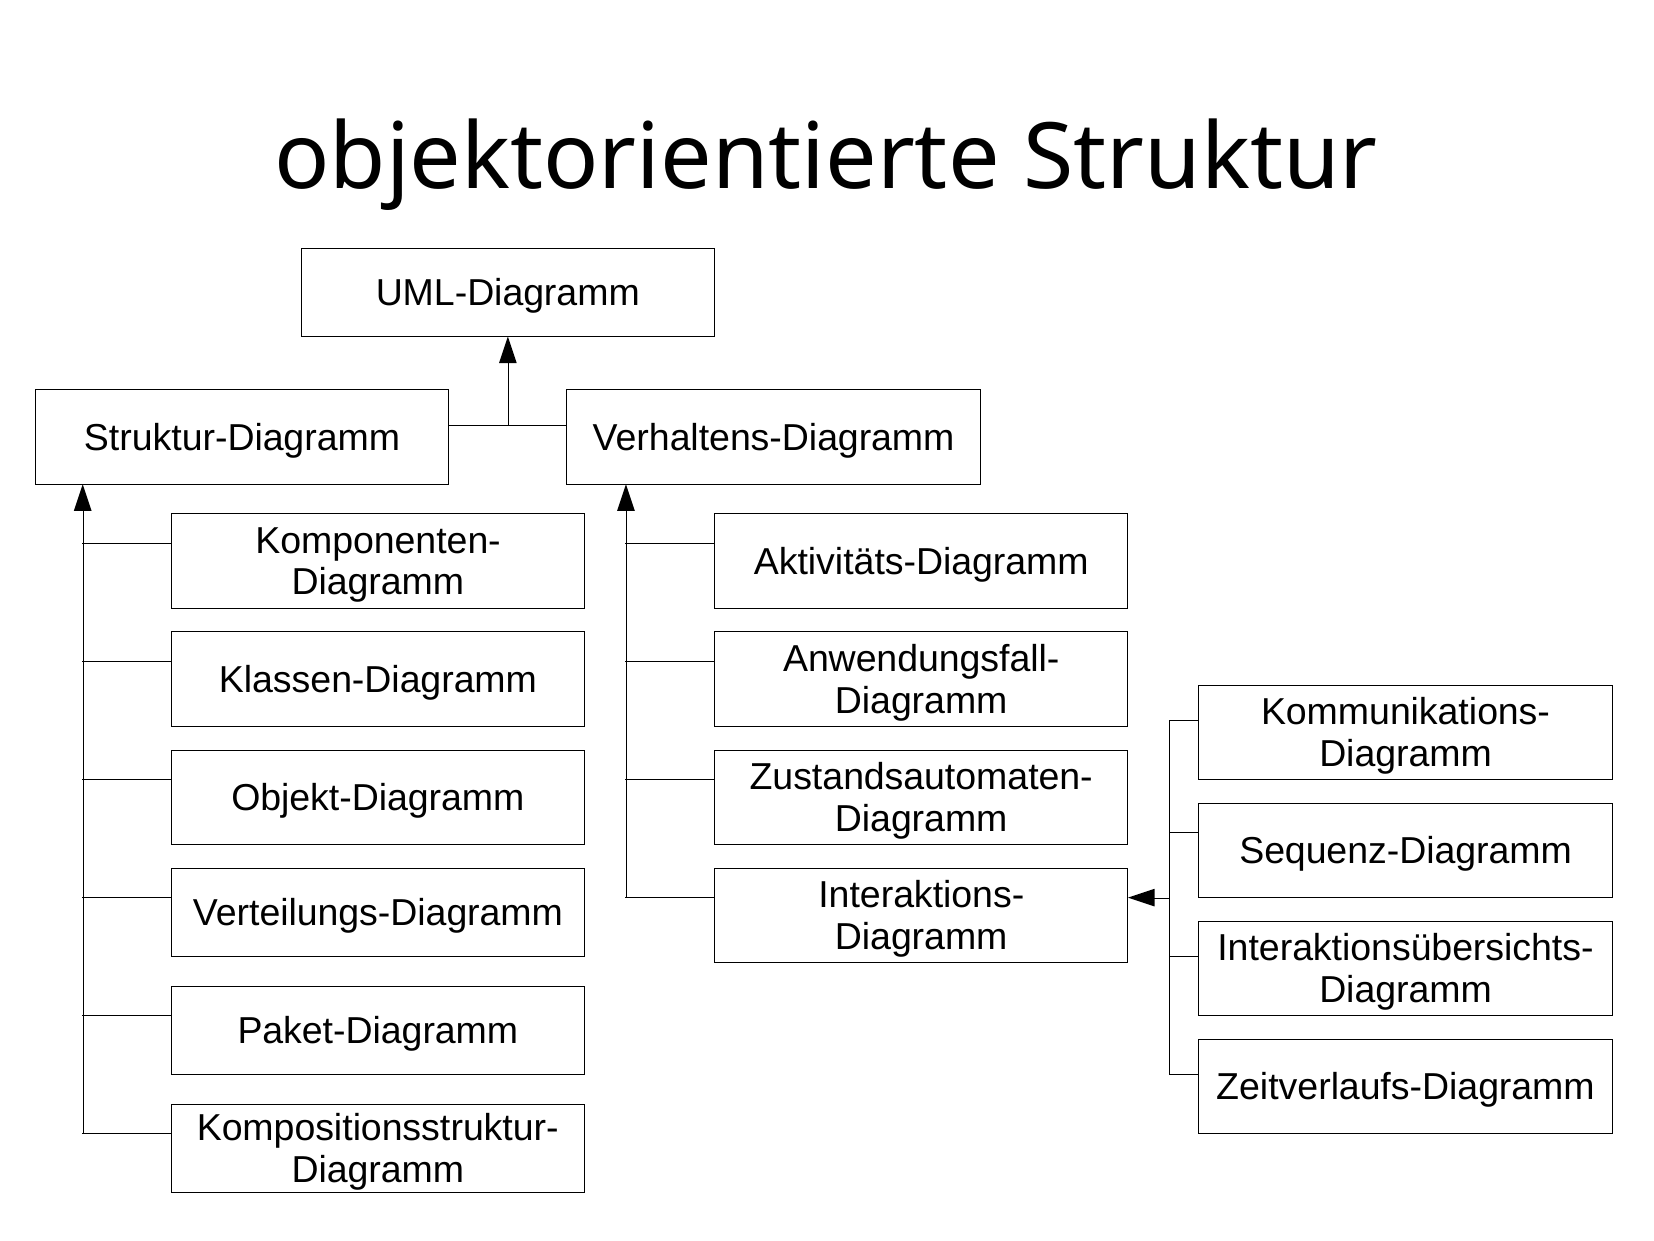

# objektorientierte Struktur
UML-Diagramm
Struktur-Diagramm
Verhaltens-Diagramm
Komponenten-
Diagramm
Aktivitäts-Diagramm
Klassen-Diagramm
Anwendungsfall-
Diagramm
Kommunikations-
Diagramm
Objekt-Diagramm
Zustandsautomaten-
Diagramm
Sequenz-Diagramm
Verteilungs-Diagramm
Interaktions-
Diagramm
Interaktionsübersichts-
Diagramm
Paket-Diagramm
Zeitverlaufs-Diagramm
Kompositionsstruktur-
Diagramm